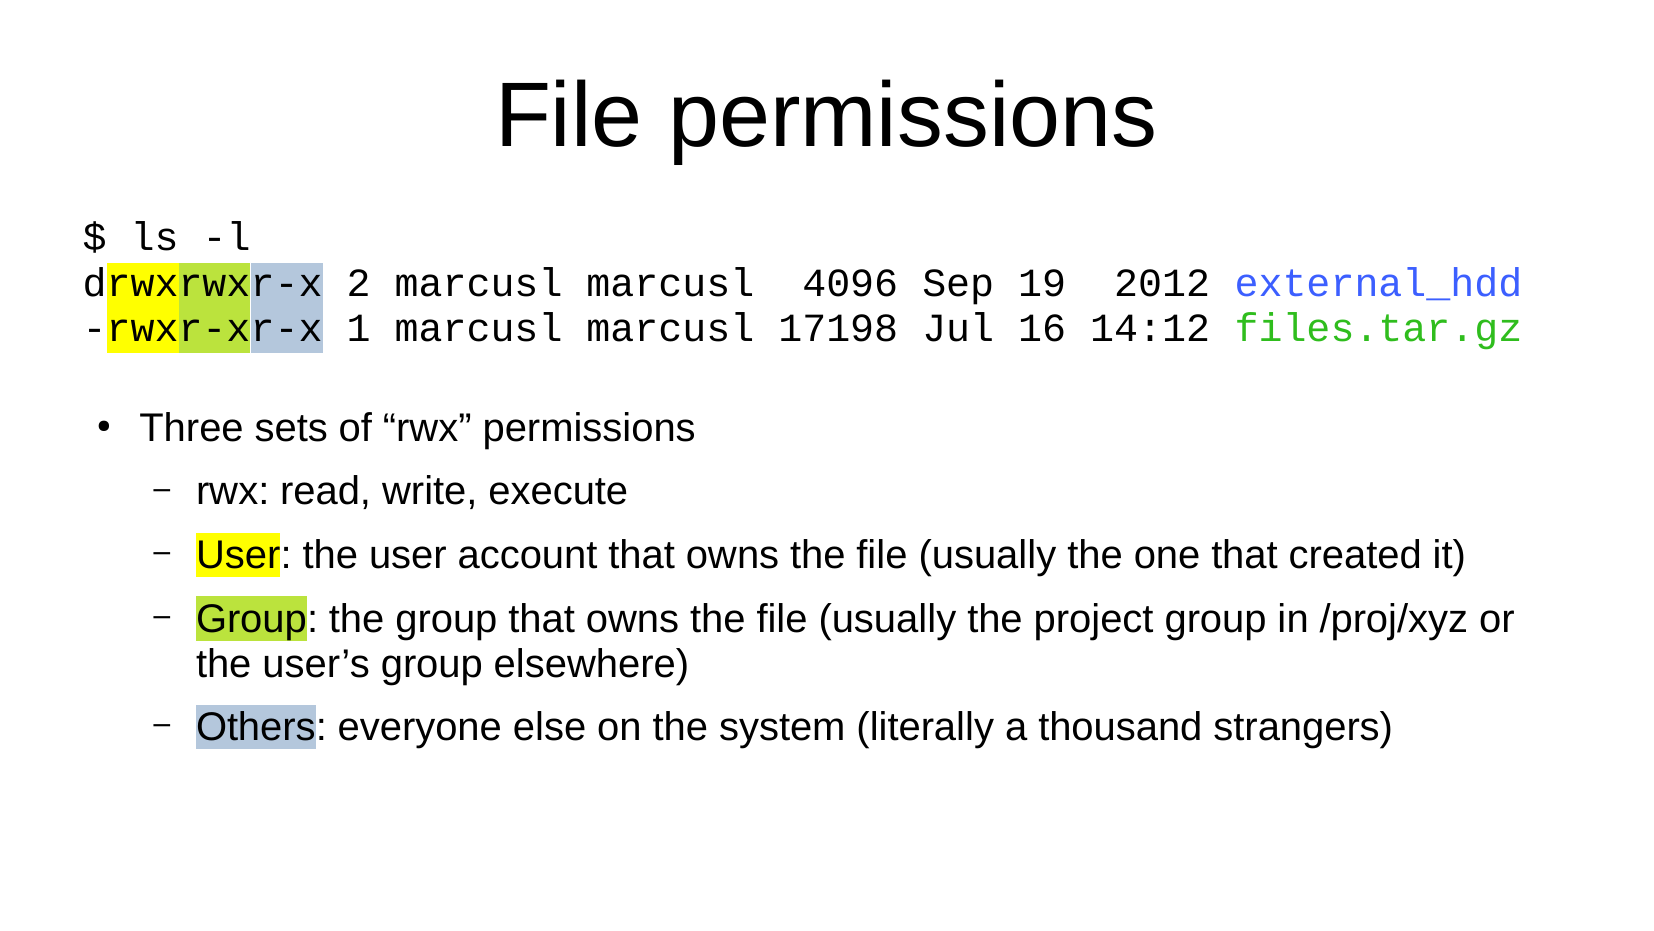

# File permissions
$ ls -l
drwxrwxr-x 2 marcusl marcusl 4096 Sep 19 2012 external_hdd
-rwxr-xr-x 1 marcusl marcusl 17198 Jul 16 14:12 files.tar.gz
Three sets of “rwx” permissions
rwx: read, write, execute
User: the user account that owns the file (usually the one that created it)
Group: the group that owns the file (usually the project group in /proj/xyz or the user’s group elsewhere)
Others: everyone else on the system (literally a thousand strangers)